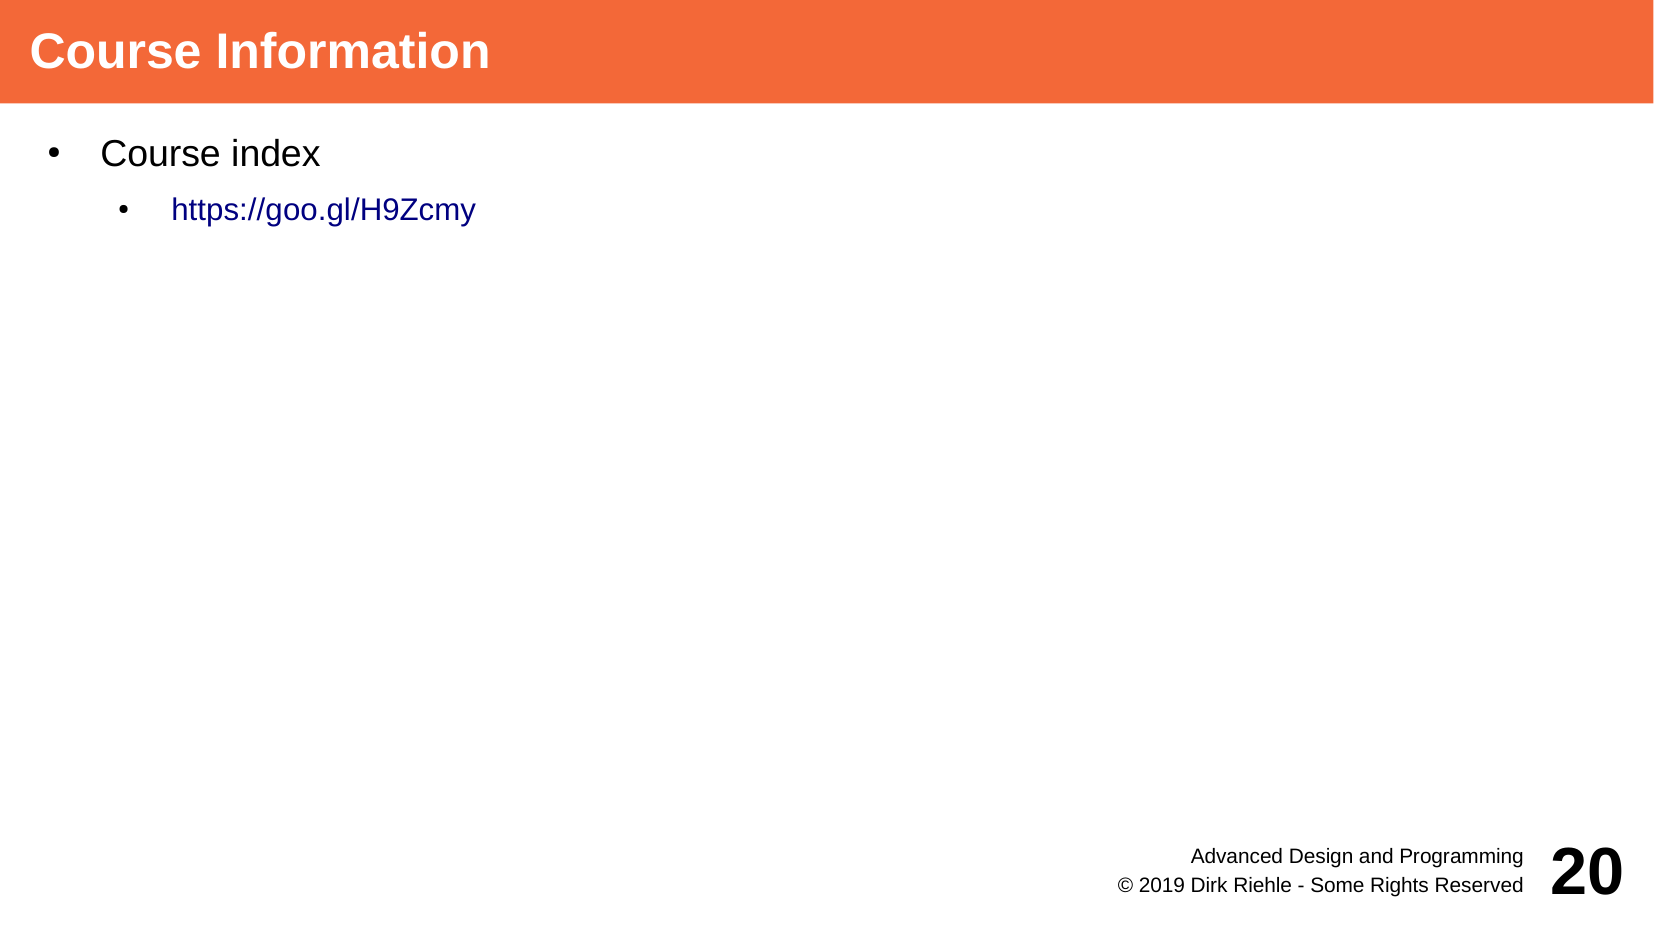

# Course Information
Course index
https://goo.gl/H9Zcmy
Advanced Design and Programming
20
© 2019 Dirk Riehle - Some Rights Reserved